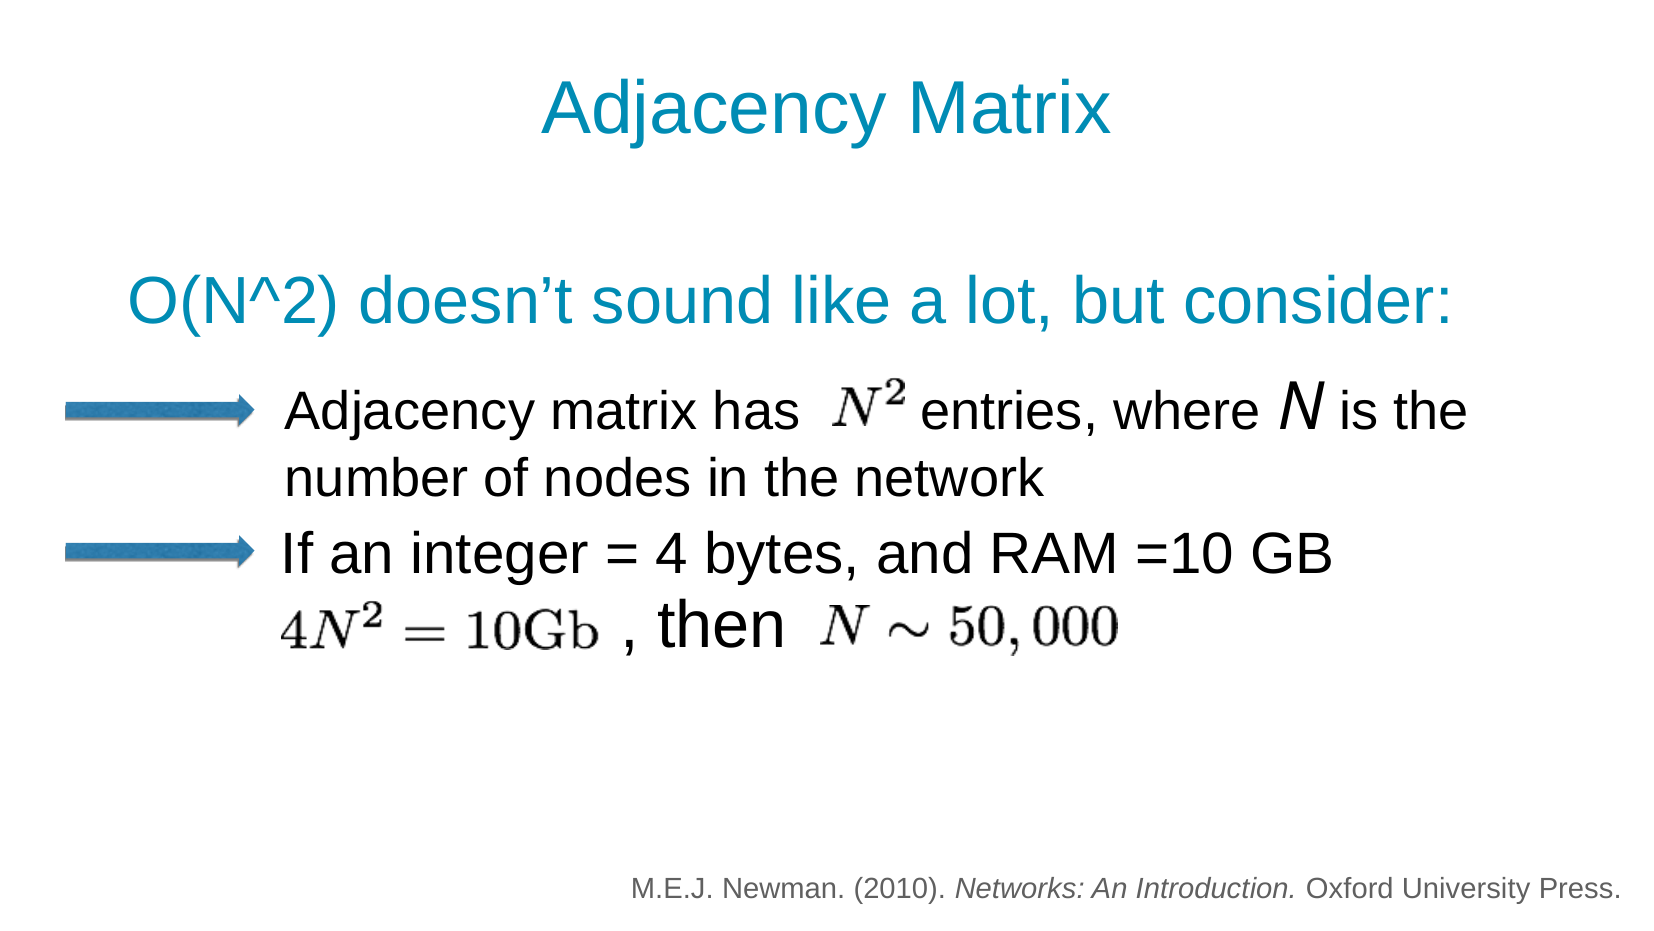

Adjacency Matrix
O(N^2) doesn’t sound like a lot, but consider:
Adjacency matrix has entries, where N is the number of nodes in the network
If an integer = 4 bytes, and RAM =10 GB
, then
M.E.J. Newman. (2010). Networks: An Introduction. Oxford University Press.